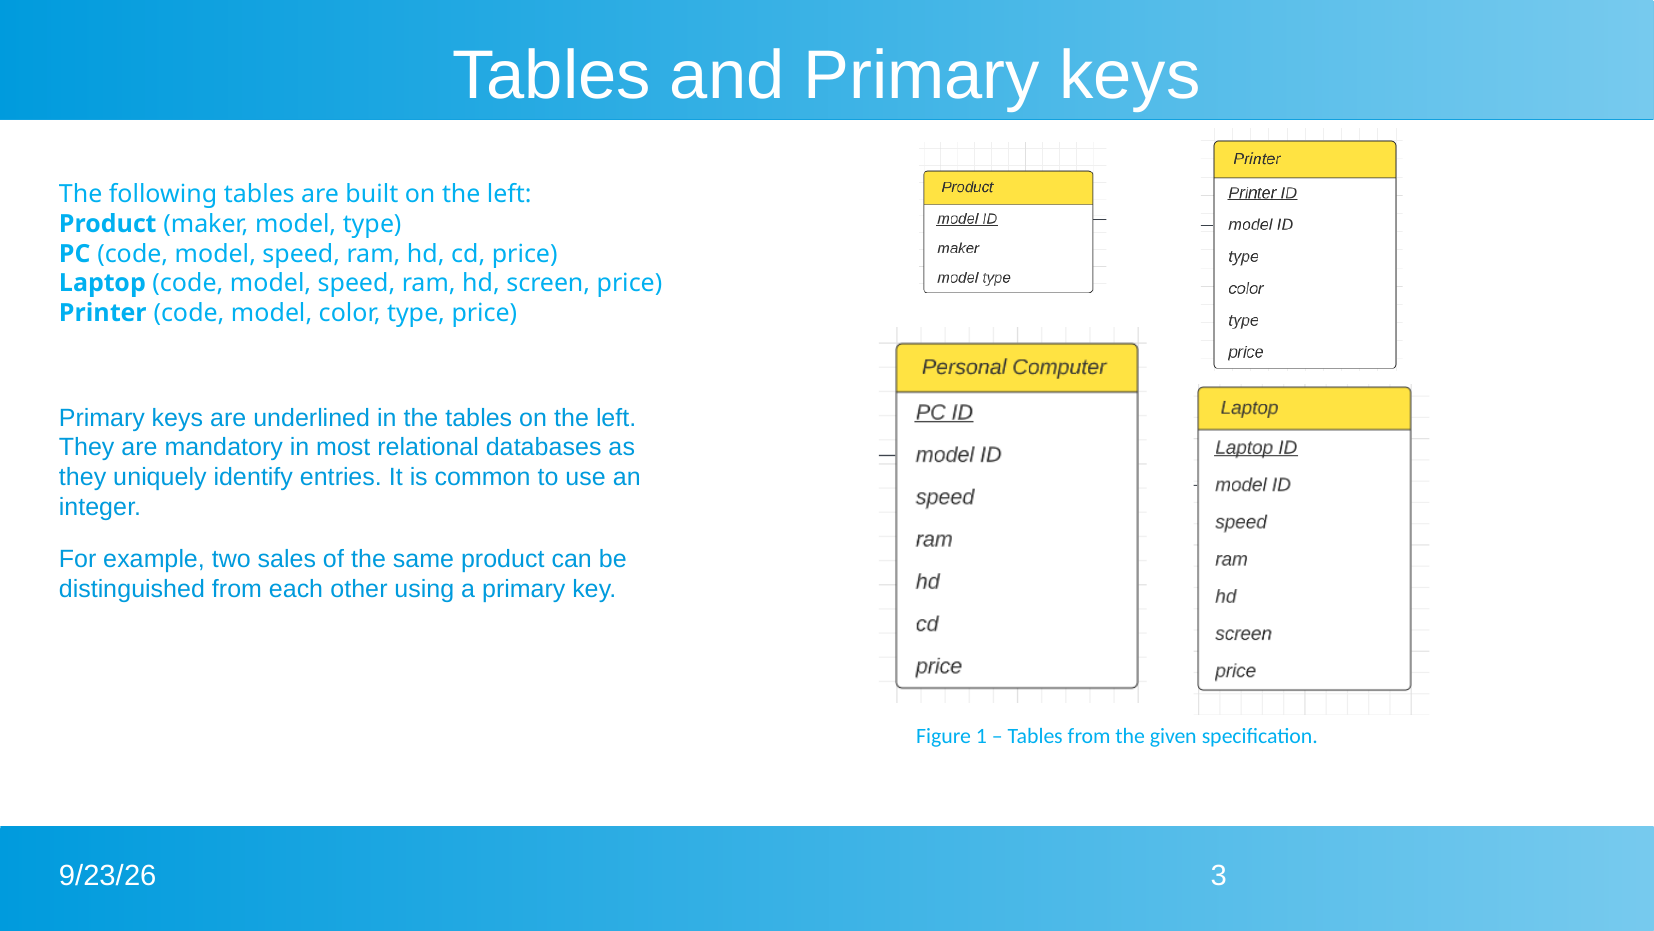

# Tables and Primary keys
The following tables are built on the left: Product (maker, model, type)
PC (code, model, speed, ram, hd, cd, price)
Laptop (code, model, speed, ram, hd, screen, price)
Printer (code, model, color, type, price)
Primary keys are underlined in the tables on the left. They are mandatory in most relational databases as they uniquely identify entries. It is common to use an integer.
For example, two sales of the same product can be distinguished from each other using a primary key.
Figure 1 – Tables from the given specification.